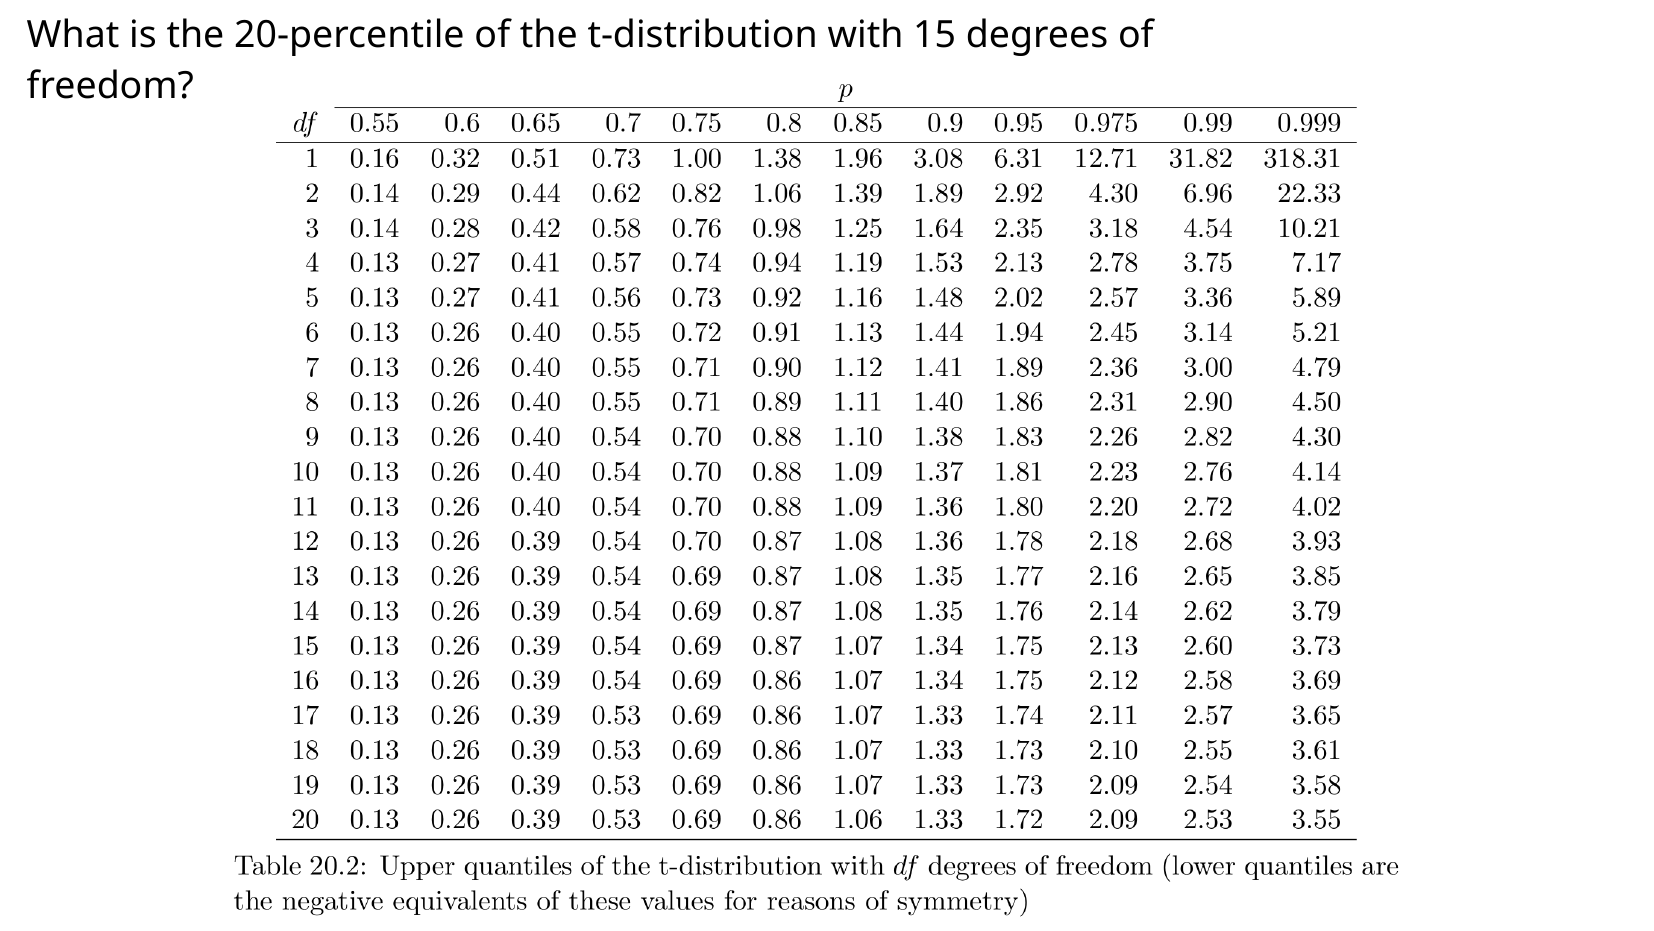

What is the 20-percentile of the t-distribution with 15 degrees of freedom?